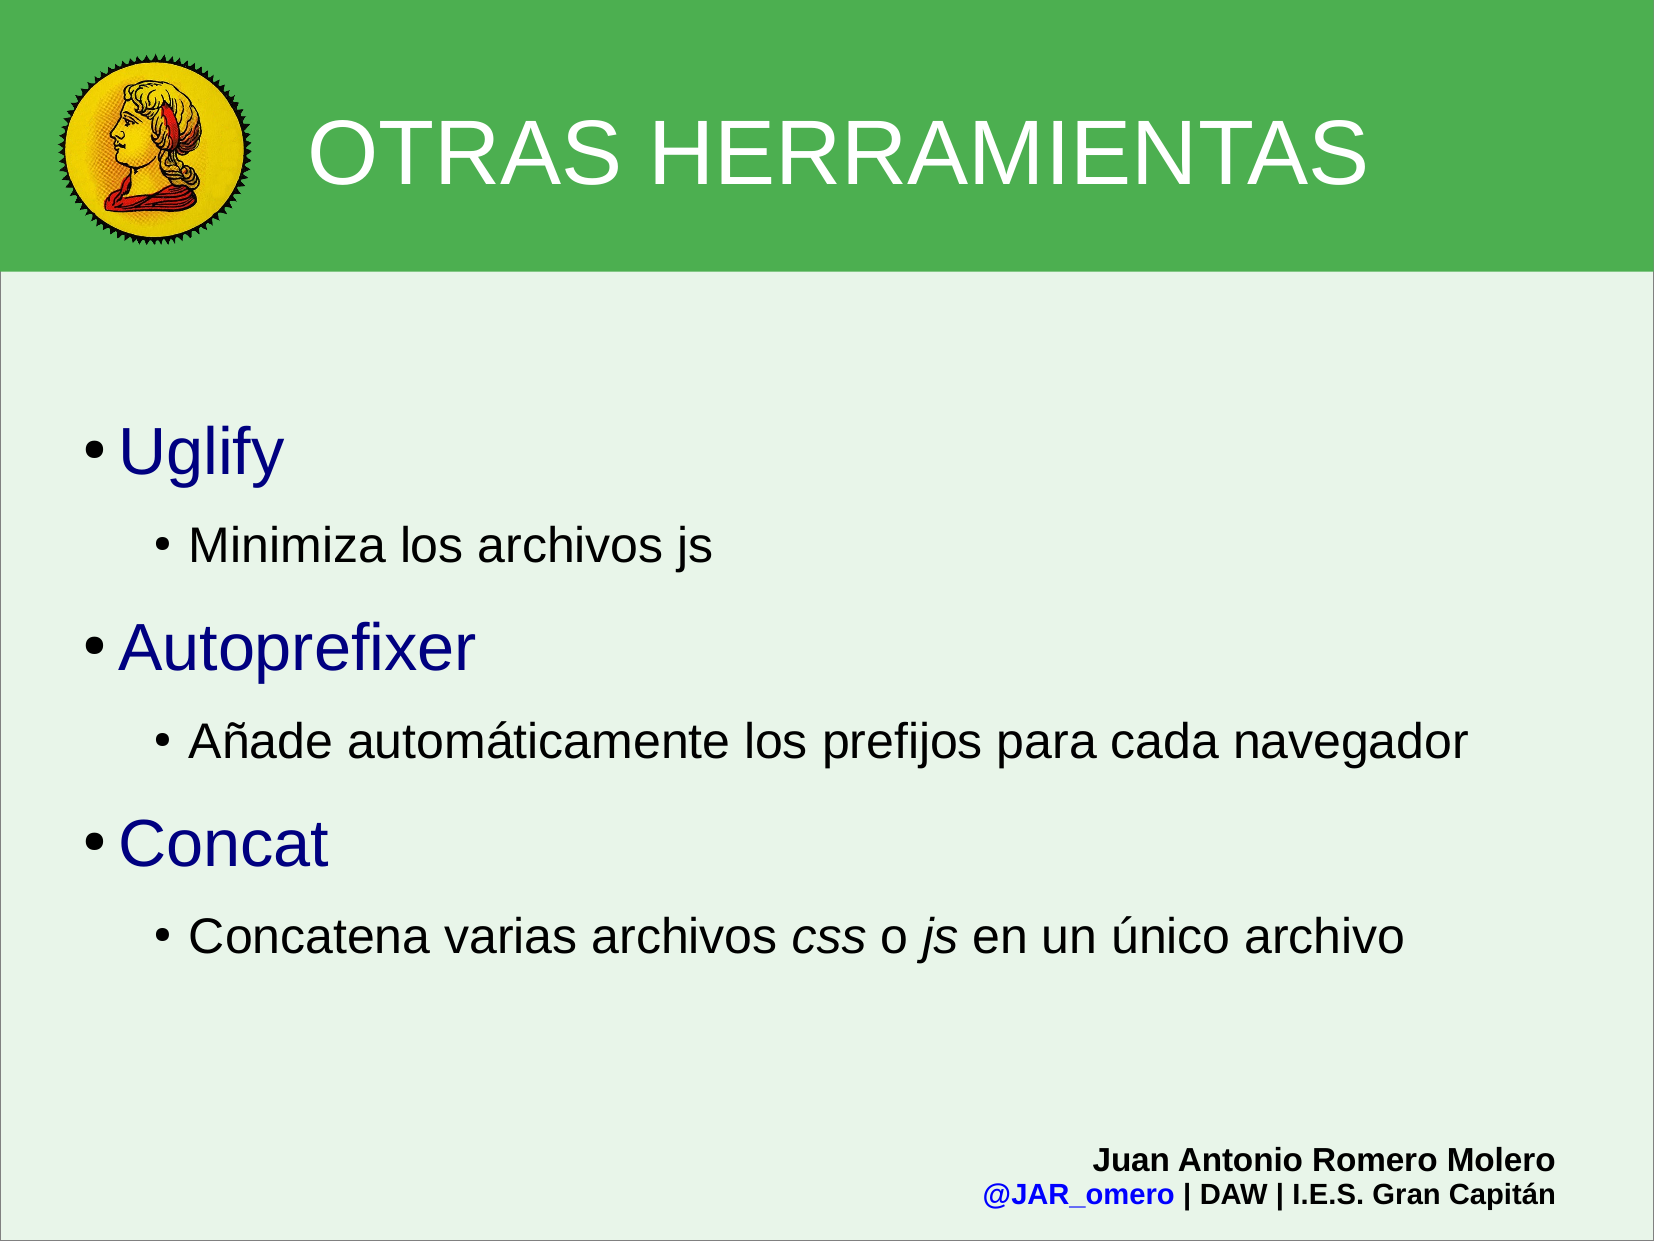

# OTRAS HERRAMIENTAS
Uglify
Minimiza los archivos js
Autoprefixer
Añade automáticamente los prefijos para cada navegador
Concat
Concatena varias archivos css o js en un único archivo
Juan Antonio Romero Molero
@JAR_omero | DAW | I.E.S. Gran Capitán